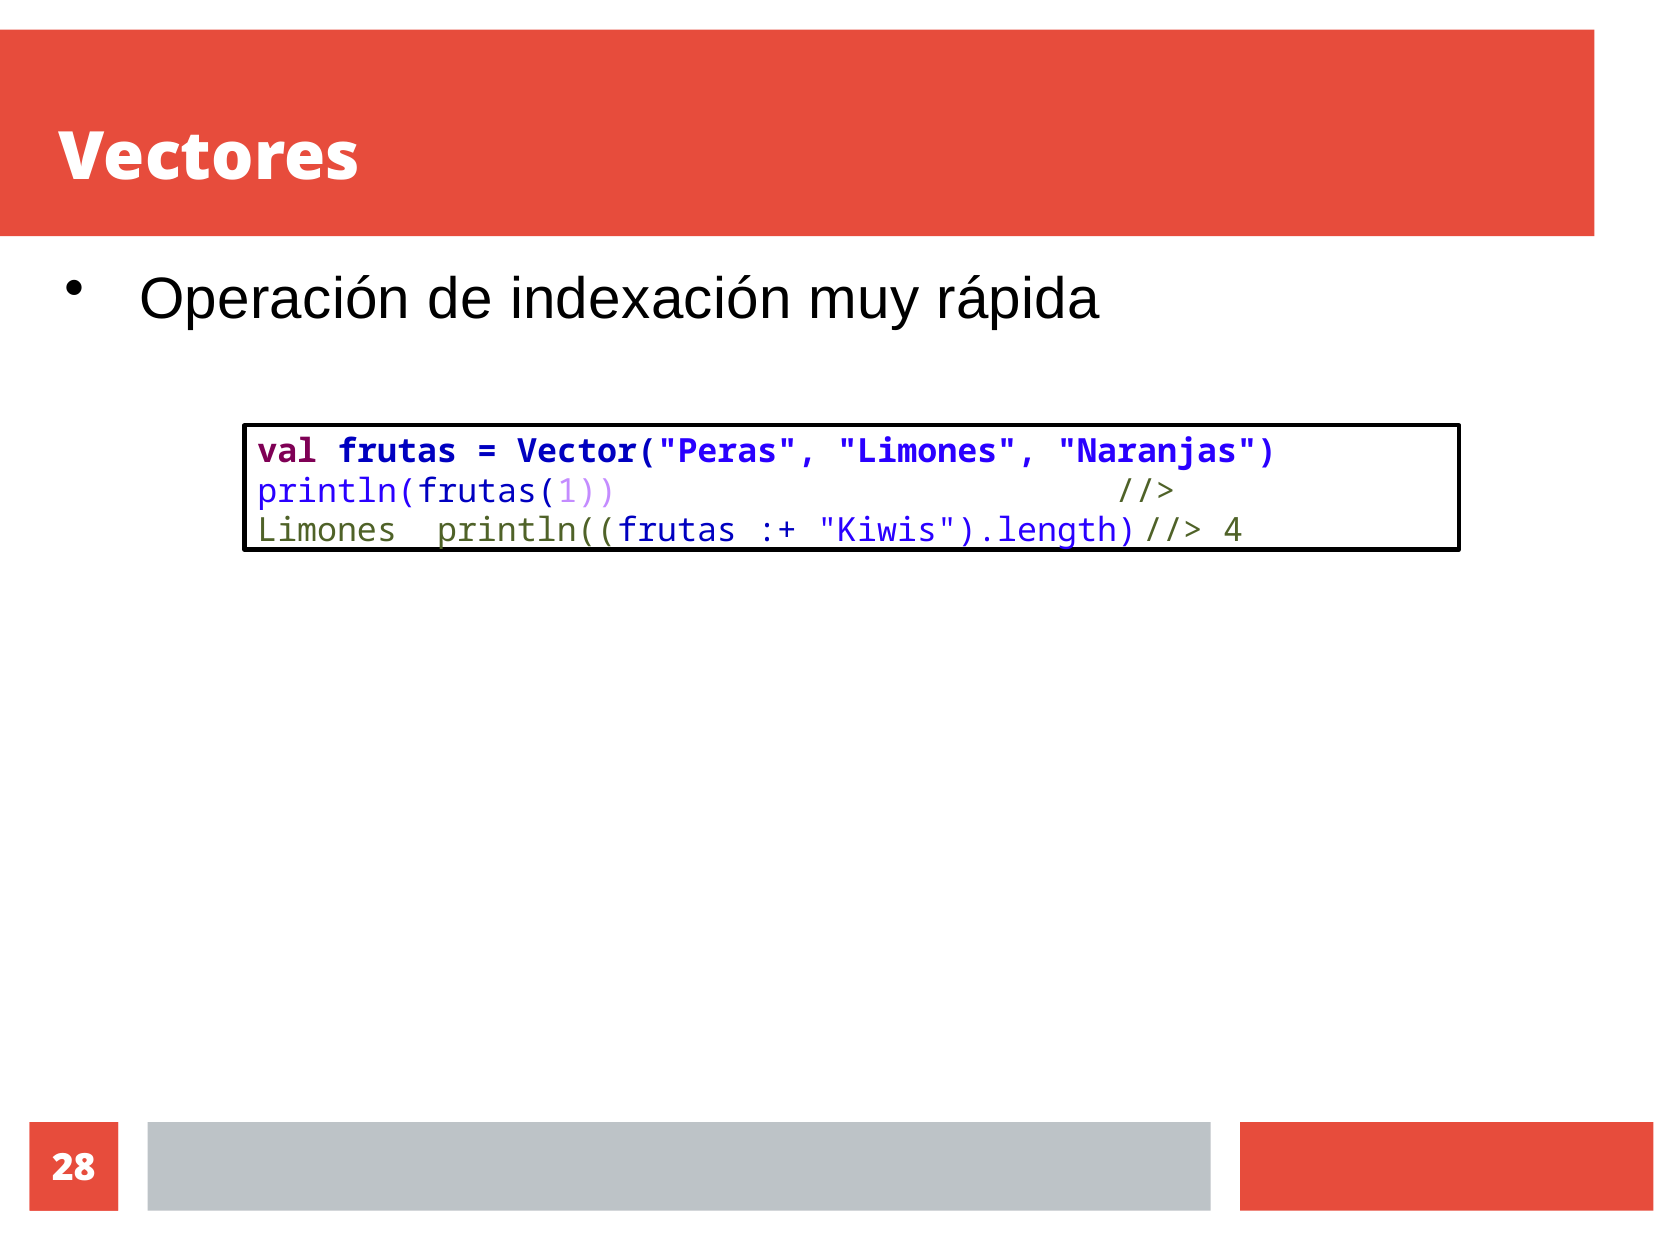

# Vectores
Operación de indexación muy rápida
val frutas = Vector("Peras", "Limones", "Naranjas") println(frutas(1))	//> Limones println((frutas :+ "Kiwis").length)	//> 4
28